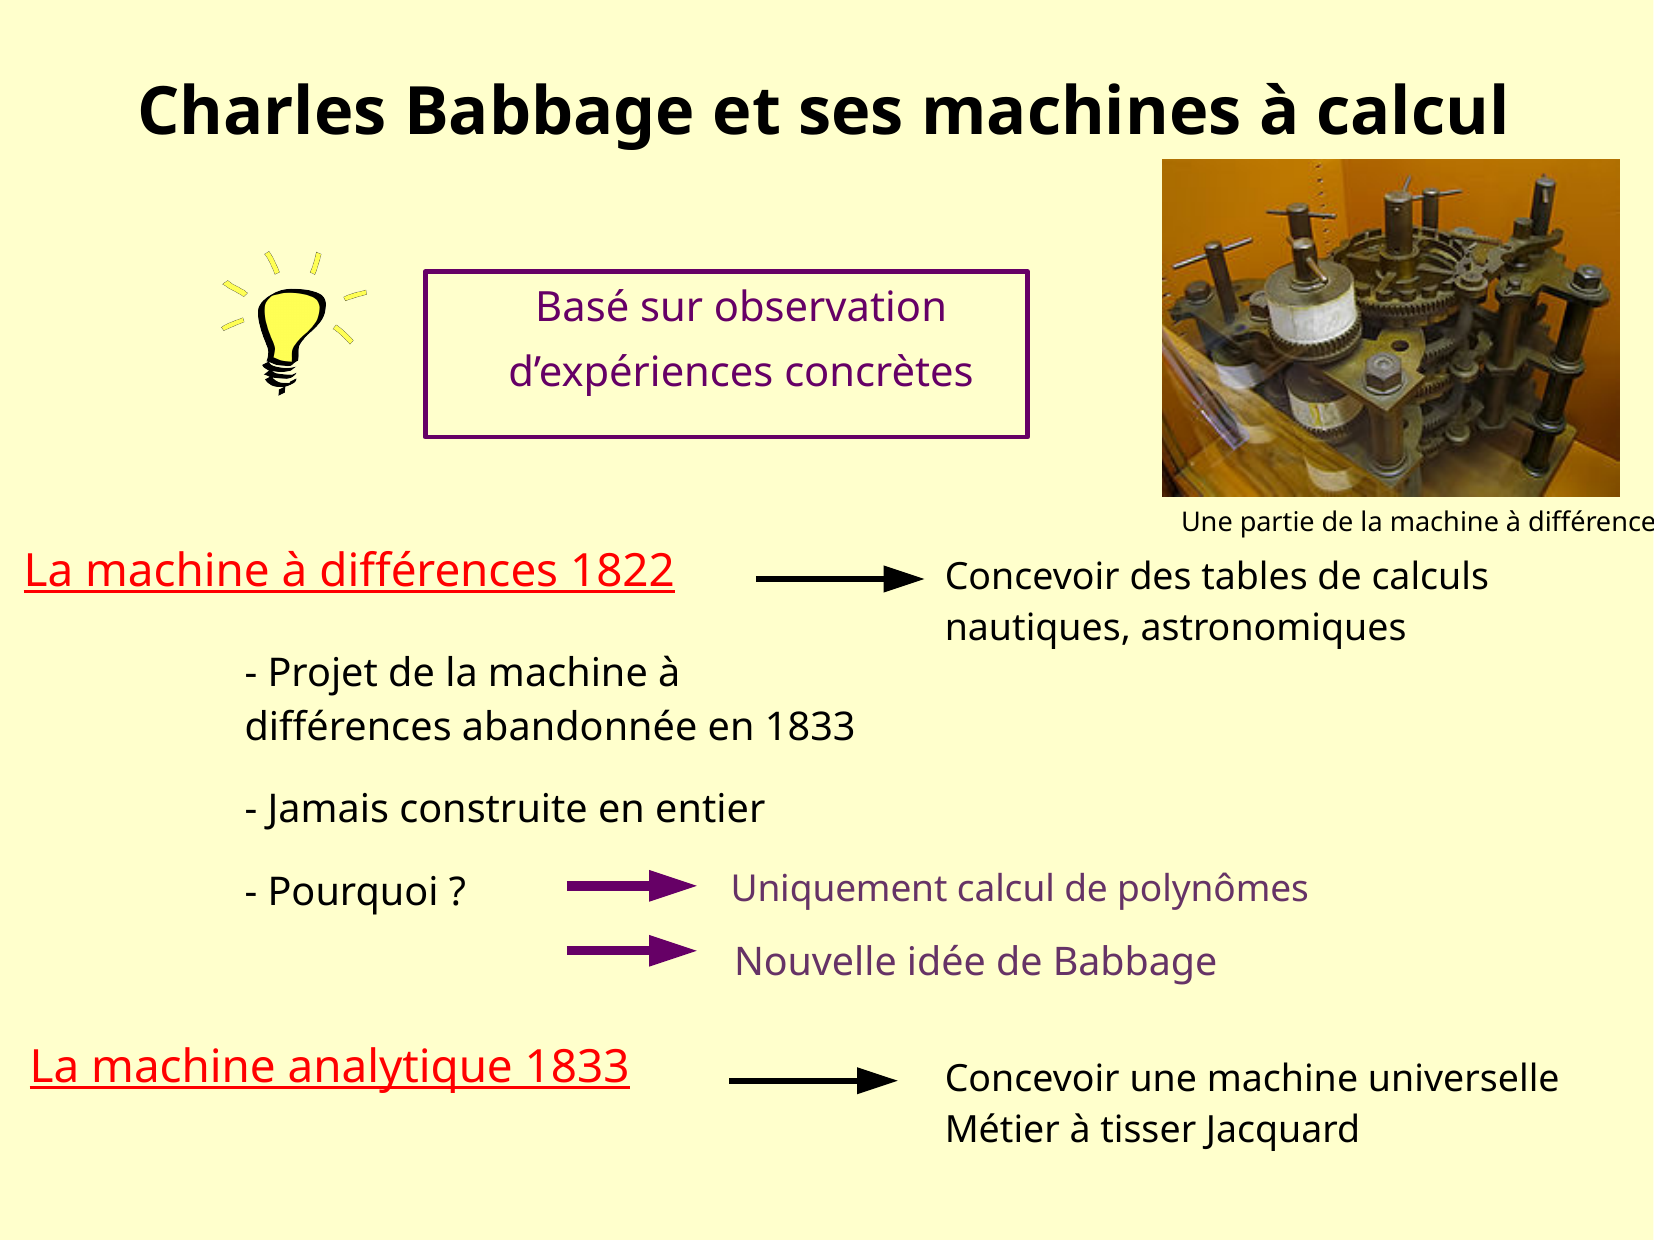

# Charles Babbage et ses machines à calcul
Basé sur observation d’expériences concrètes
Une partie de la machine à différences
La machine à différences 1822
Concevoir des tables de calculs nautiques, astronomiques
- Projet de la machine à différences abandonnée en 1833
- Jamais construite en entier
- Pourquoi ?
Uniquement calcul de polynômes
Nouvelle idée de Babbage
La machine analytique 1833
Concevoir une machine universelle Métier à tisser Jacquard